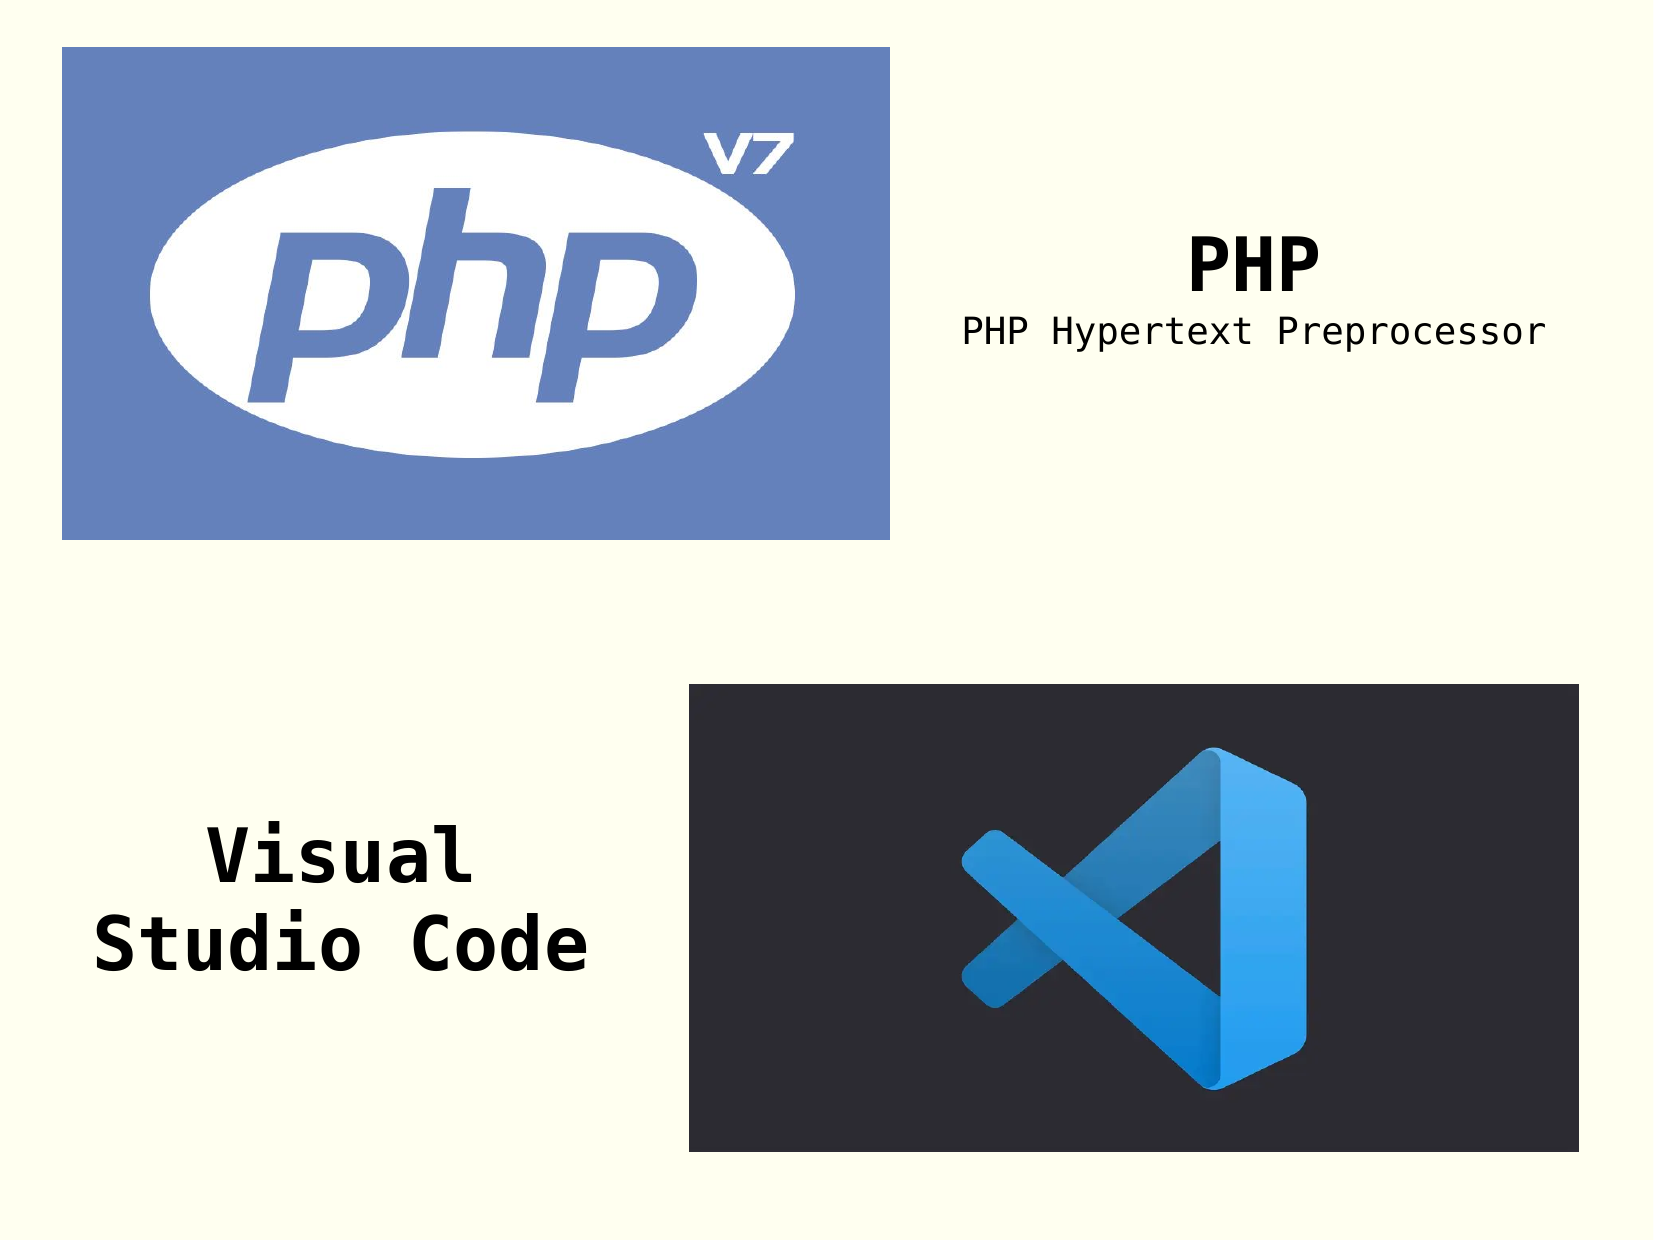

PHP
PHP Hypertext Preprocessor
Visual Studio Code